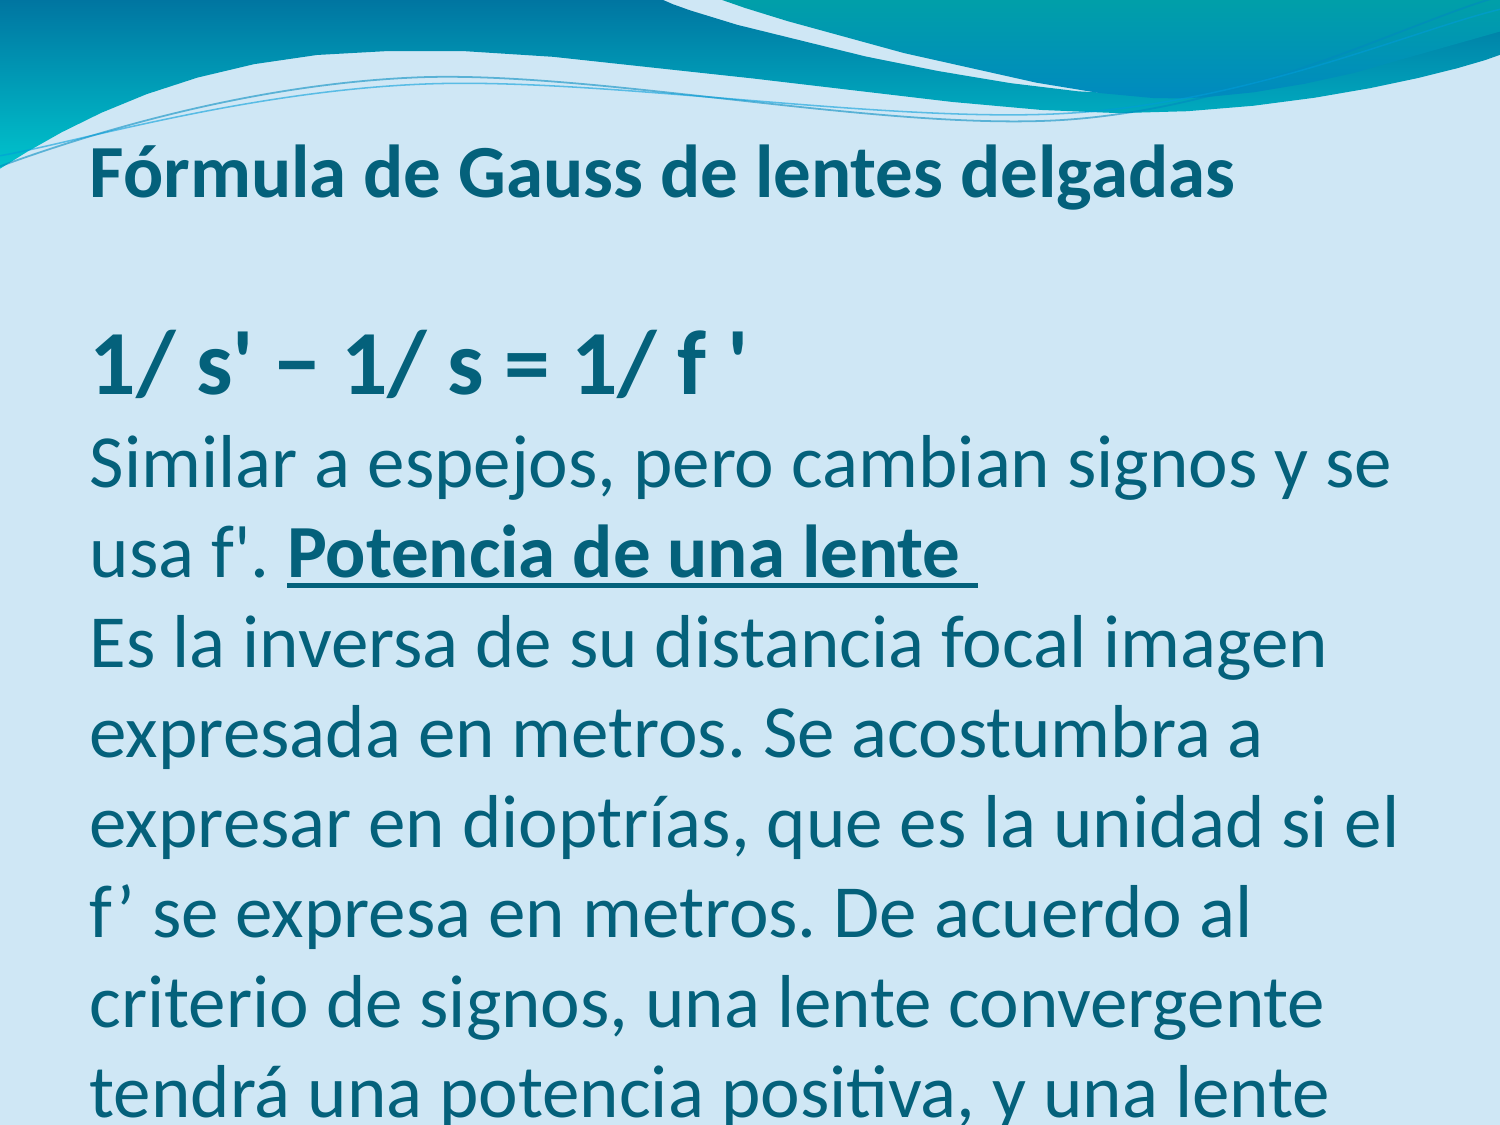

# Fórmula de Gauss de lentes delgadas 1/ s' − 1/ s = 1/ f ' Similar a espejos, pero cambian signos y se usa f'. Potencia de una lente Es la inversa de su distancia focal imagen expresada en metros. Se acostumbra a expresar en dioptrías, que es la unidad si el f’ se expresa en metros. De acuerdo al criterio de signos, una lente convergente tendrá una potencia positiva, y una lente divergente negativa. P= 1/ f '